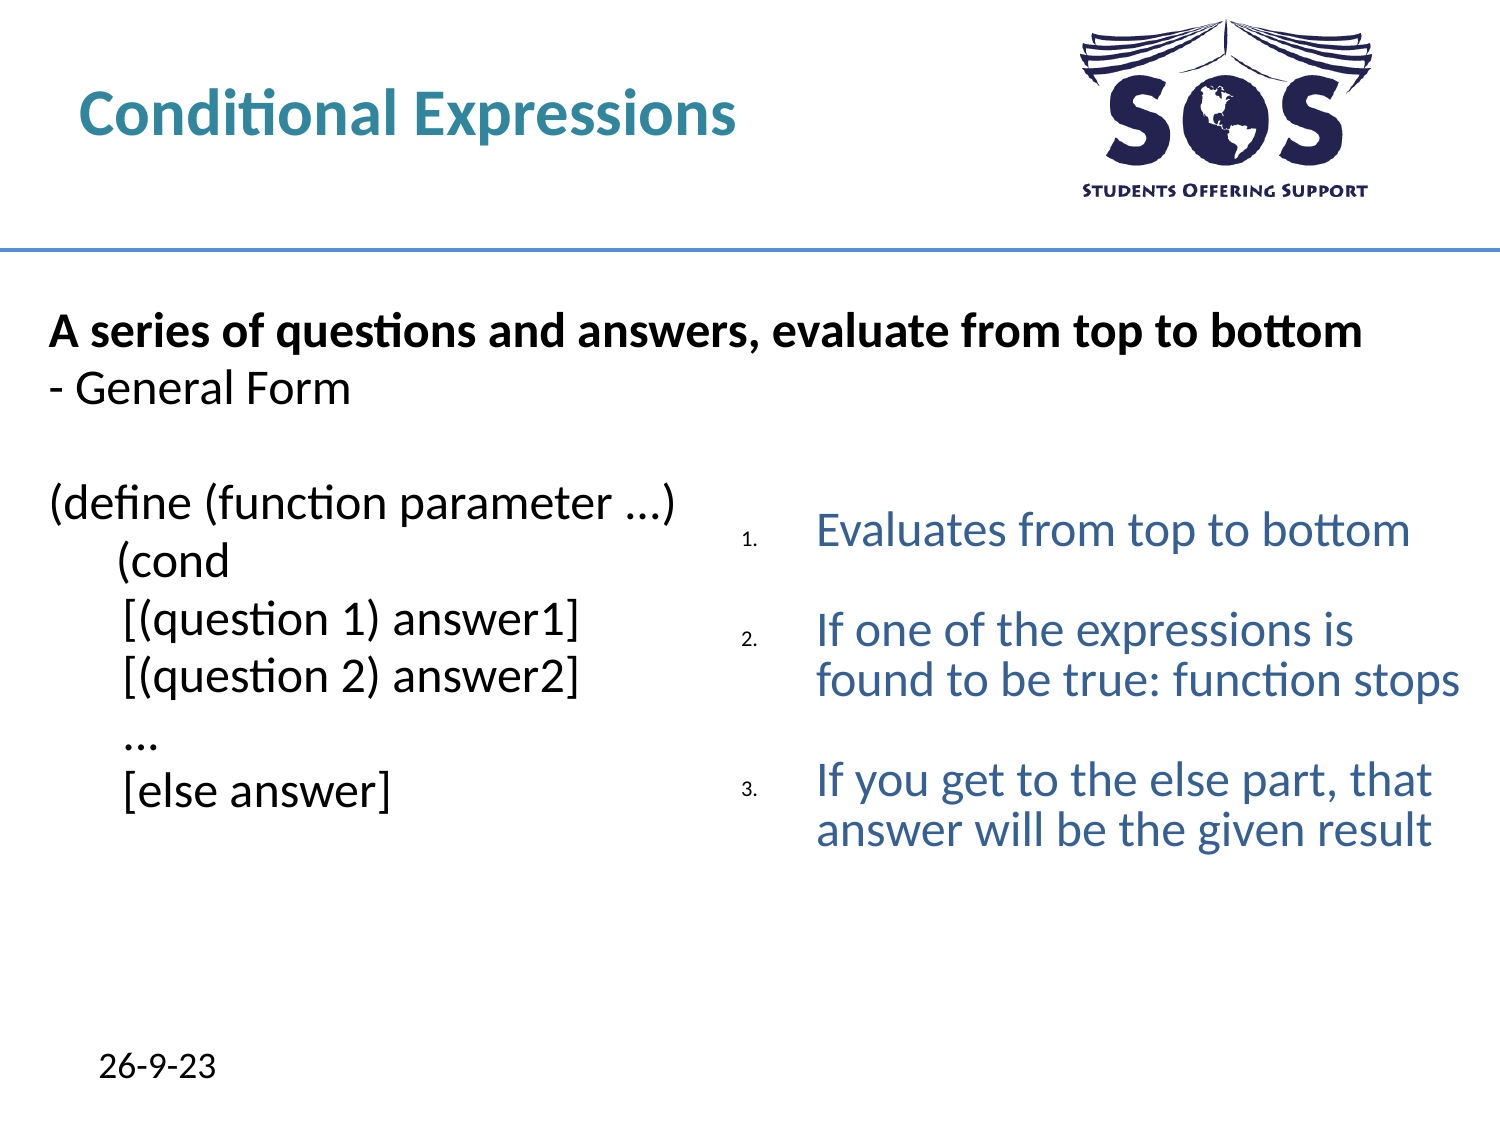

# Matrix Inverse
Conditional Expressions
A series of questions and answers, evaluate from top to bottom
- General Form
(define (function parameter ...)
 (cond
	[(question 1) answer1]
	[(question 2) answer2]
	...
	[else answer]
Evaluates from top to bottom
If one of the expressions is found to be true: function stops
If you get to the else part, that answer will be the given result